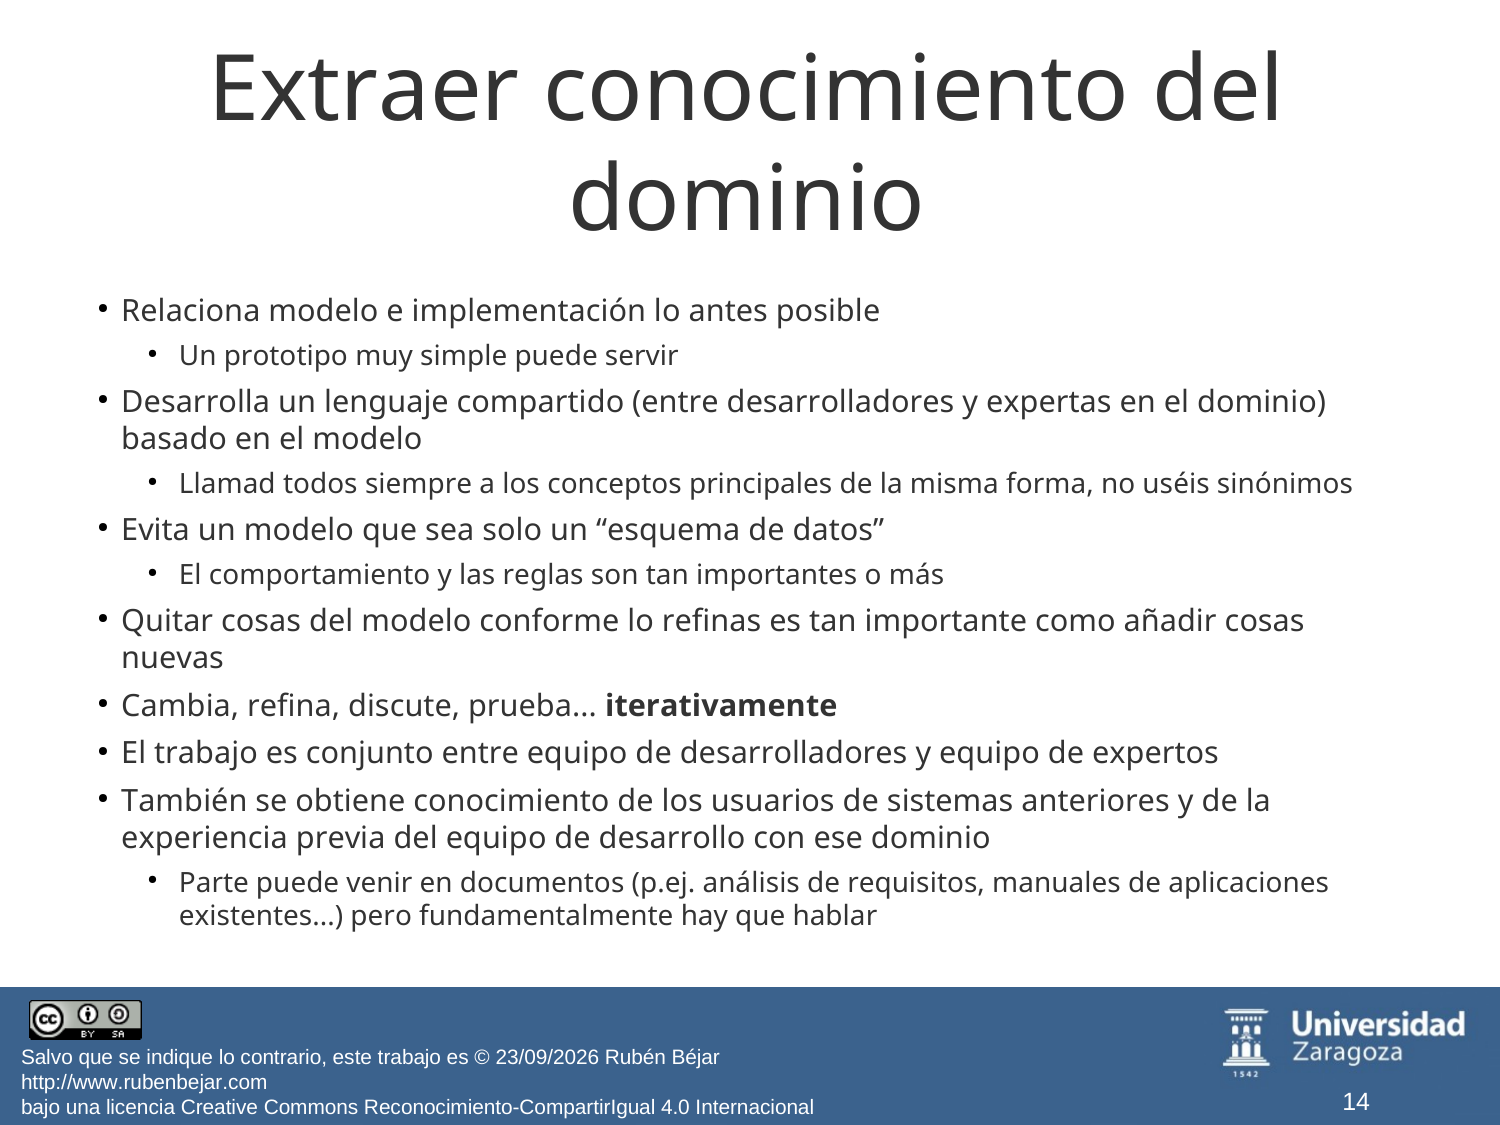

# Extraer conocimiento del dominio
Relaciona modelo e implementación lo antes posible
Un prototipo muy simple puede servir
Desarrolla un lenguaje compartido (entre desarrolladores y expertas en el dominio) basado en el modelo
Llamad todos siempre a los conceptos principales de la misma forma, no uséis sinónimos
Evita un modelo que sea solo un “esquema de datos”
El comportamiento y las reglas son tan importantes o más
Quitar cosas del modelo conforme lo refinas es tan importante como añadir cosas nuevas
Cambia, refina, discute, prueba... iterativamente
El trabajo es conjunto entre equipo de desarrolladores y equipo de expertos
También se obtiene conocimiento de los usuarios de sistemas anteriores y de la experiencia previa del equipo de desarrollo con ese dominio
Parte puede venir en documentos (p.ej. análisis de requisitos, manuales de aplicaciones existentes...) pero fundamentalmente hay que hablar